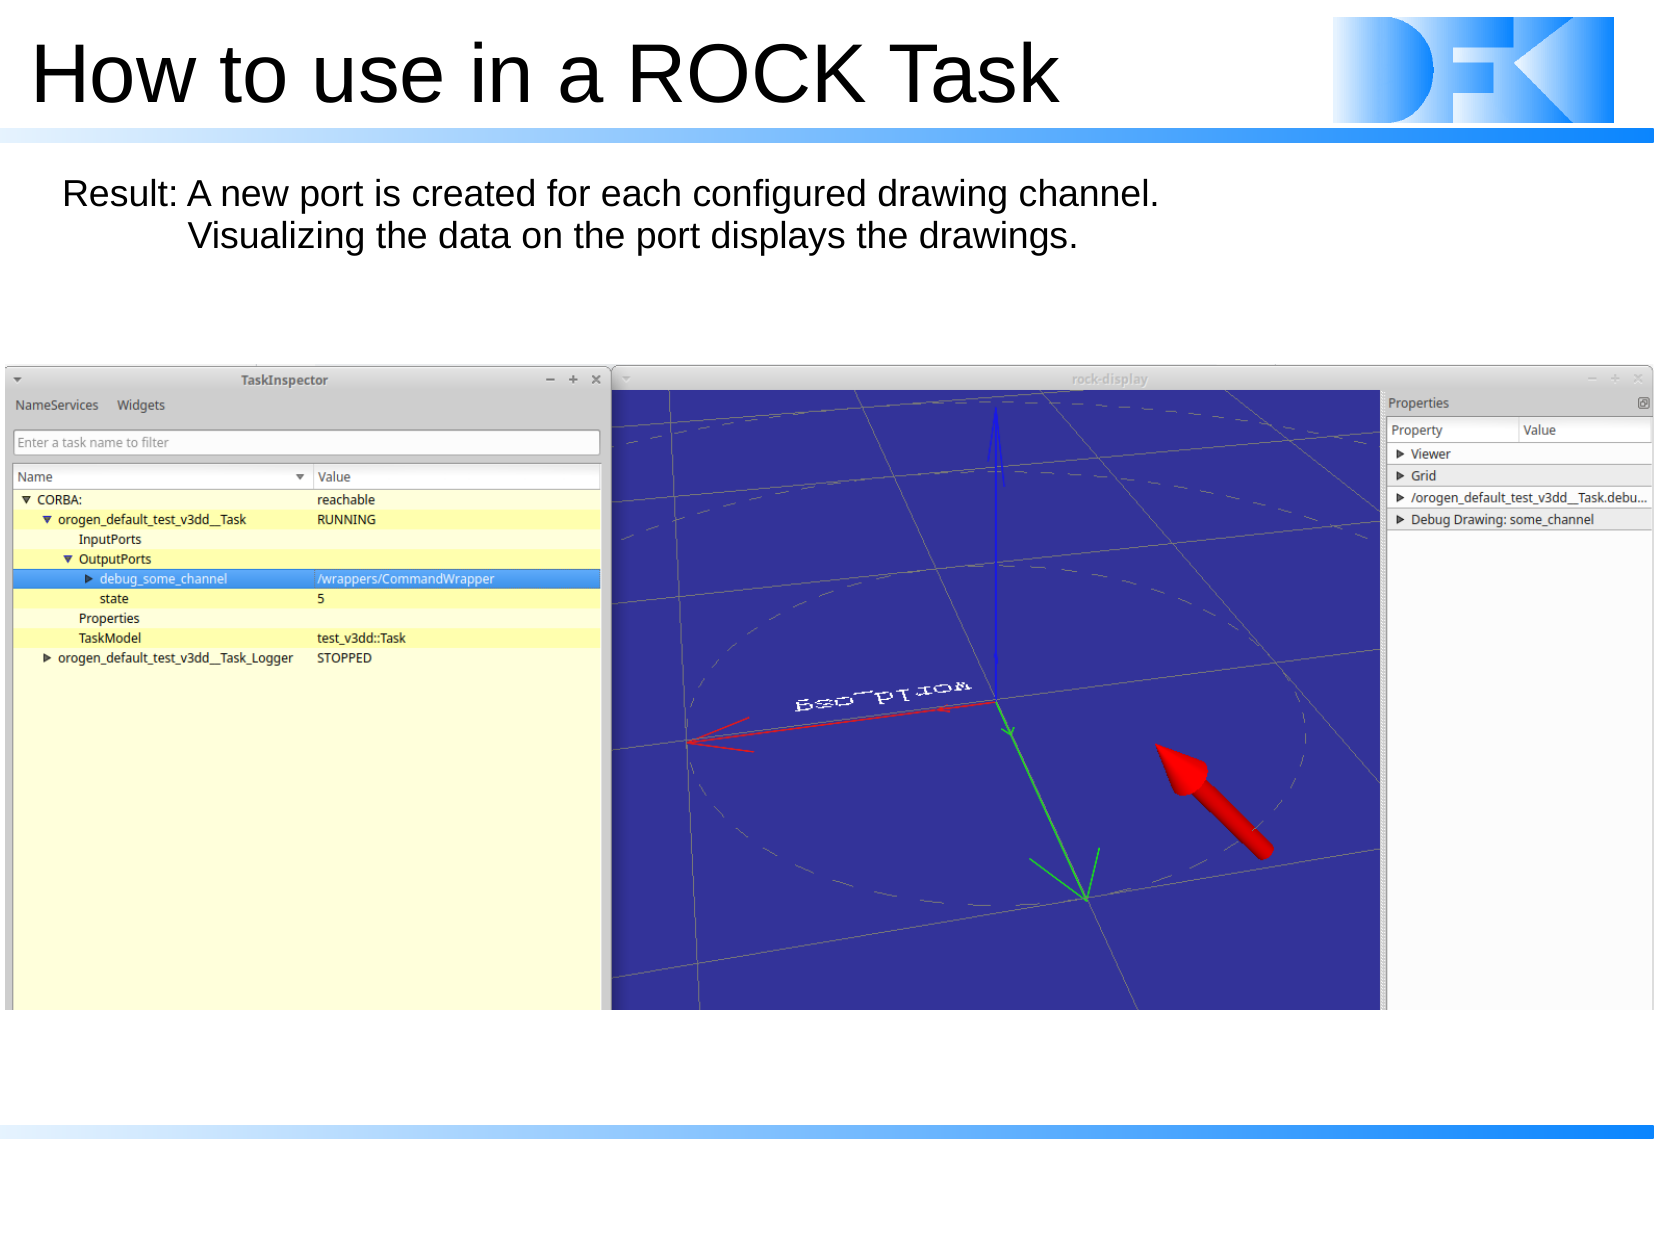

# How to use in a ROCK Task
Result: A new port is created for each configured drawing channel.
 Visualizing the data on the port displays the drawings.